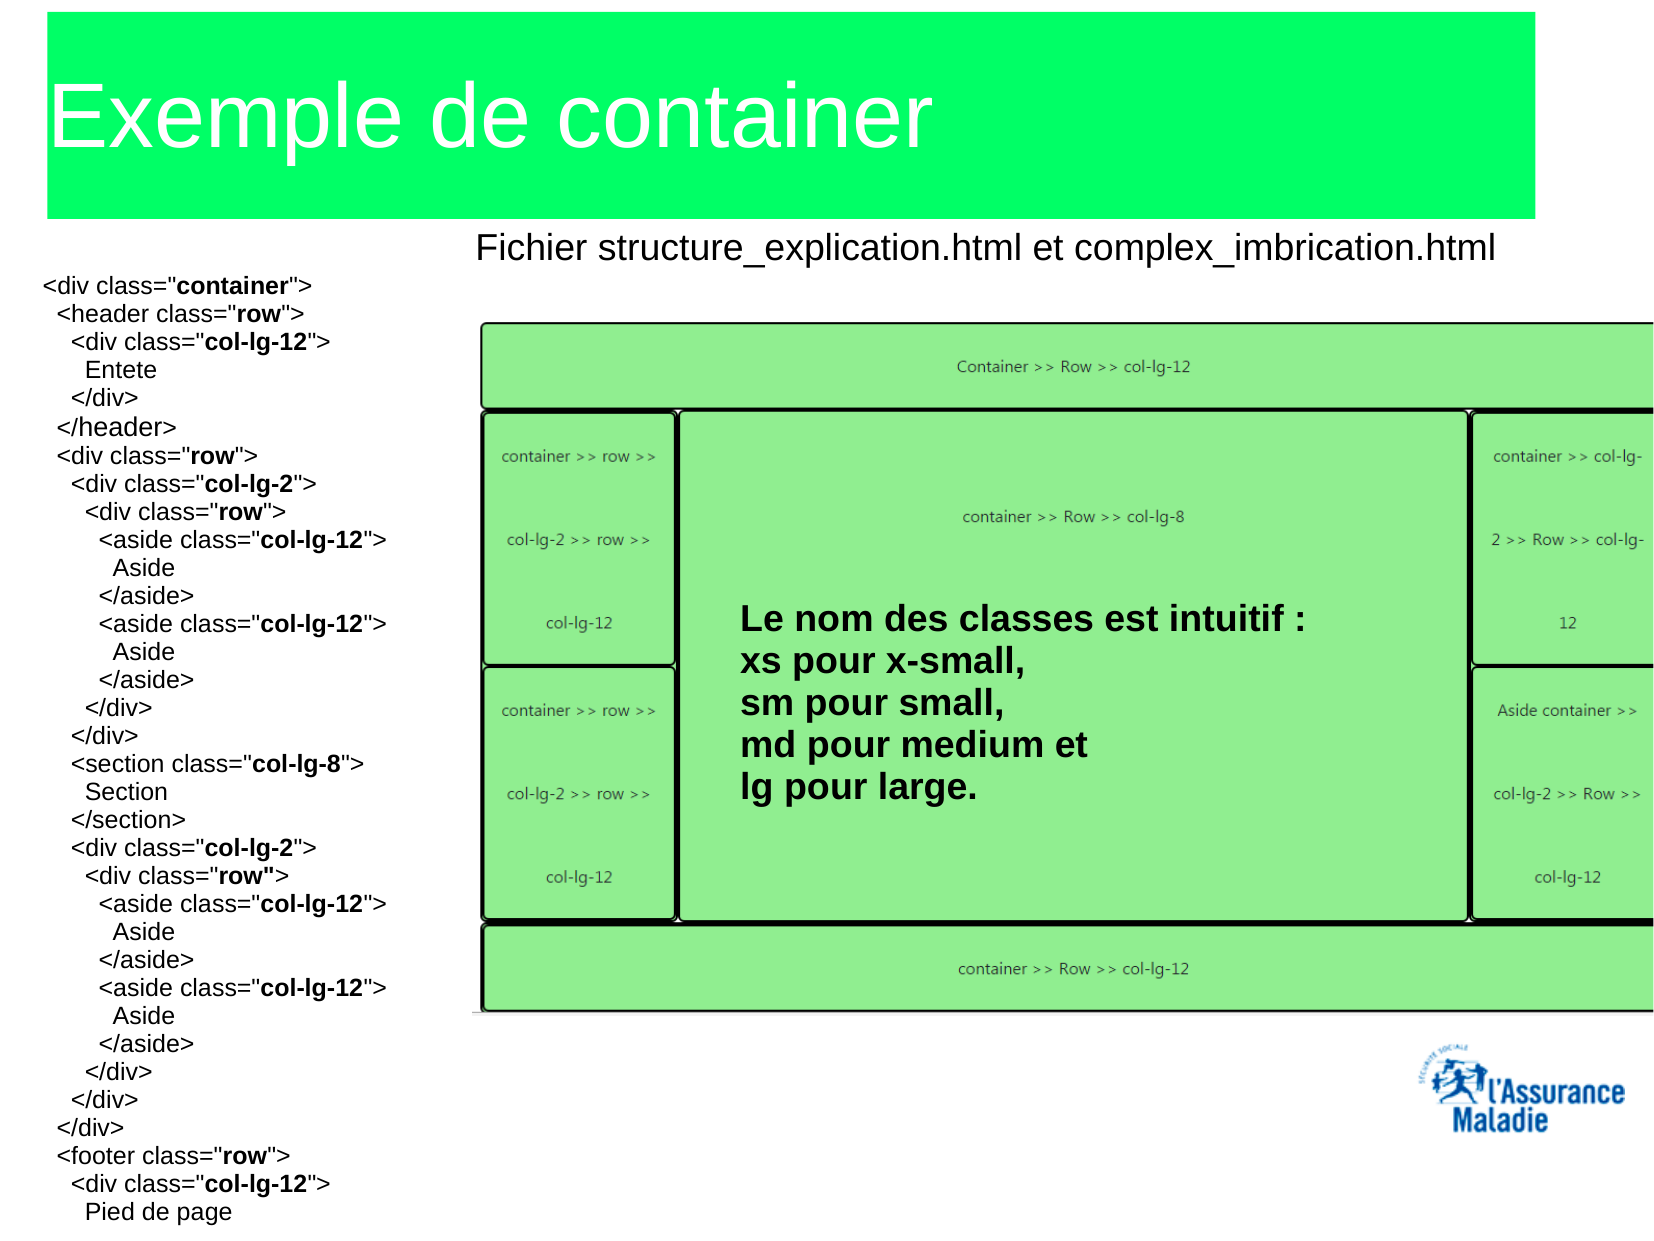

# Exemple de container
Fichier structure_explication.html et complex_imbrication.html
 <div class="container">
 <header class="row">
 <div class="col-lg-12">
 Entete
 </div>
 </header>
 <div class="row">
 <div class="col-lg-2">
 <div class="row">
 <aside class="col-lg-12">
 Aside
 </aside>
 <aside class="col-lg-12">
 Aside
 </aside>
 </div>
 </div>
 <section class="col-lg-8">
 Section
 </section>
 <div class="col-lg-2">
 <div class="row">
 <aside class="col-lg-12">
 Aside
 </aside>
 <aside class="col-lg-12">
 Aside
 </aside>
 </div>
 </div>
 </div>
 <footer class="row">
 <div class="col-lg-12">
 Pied de page
Le nom des classes est intuitif :
xs pour x-small,
sm pour small,
md pour medium et
lg pour large.